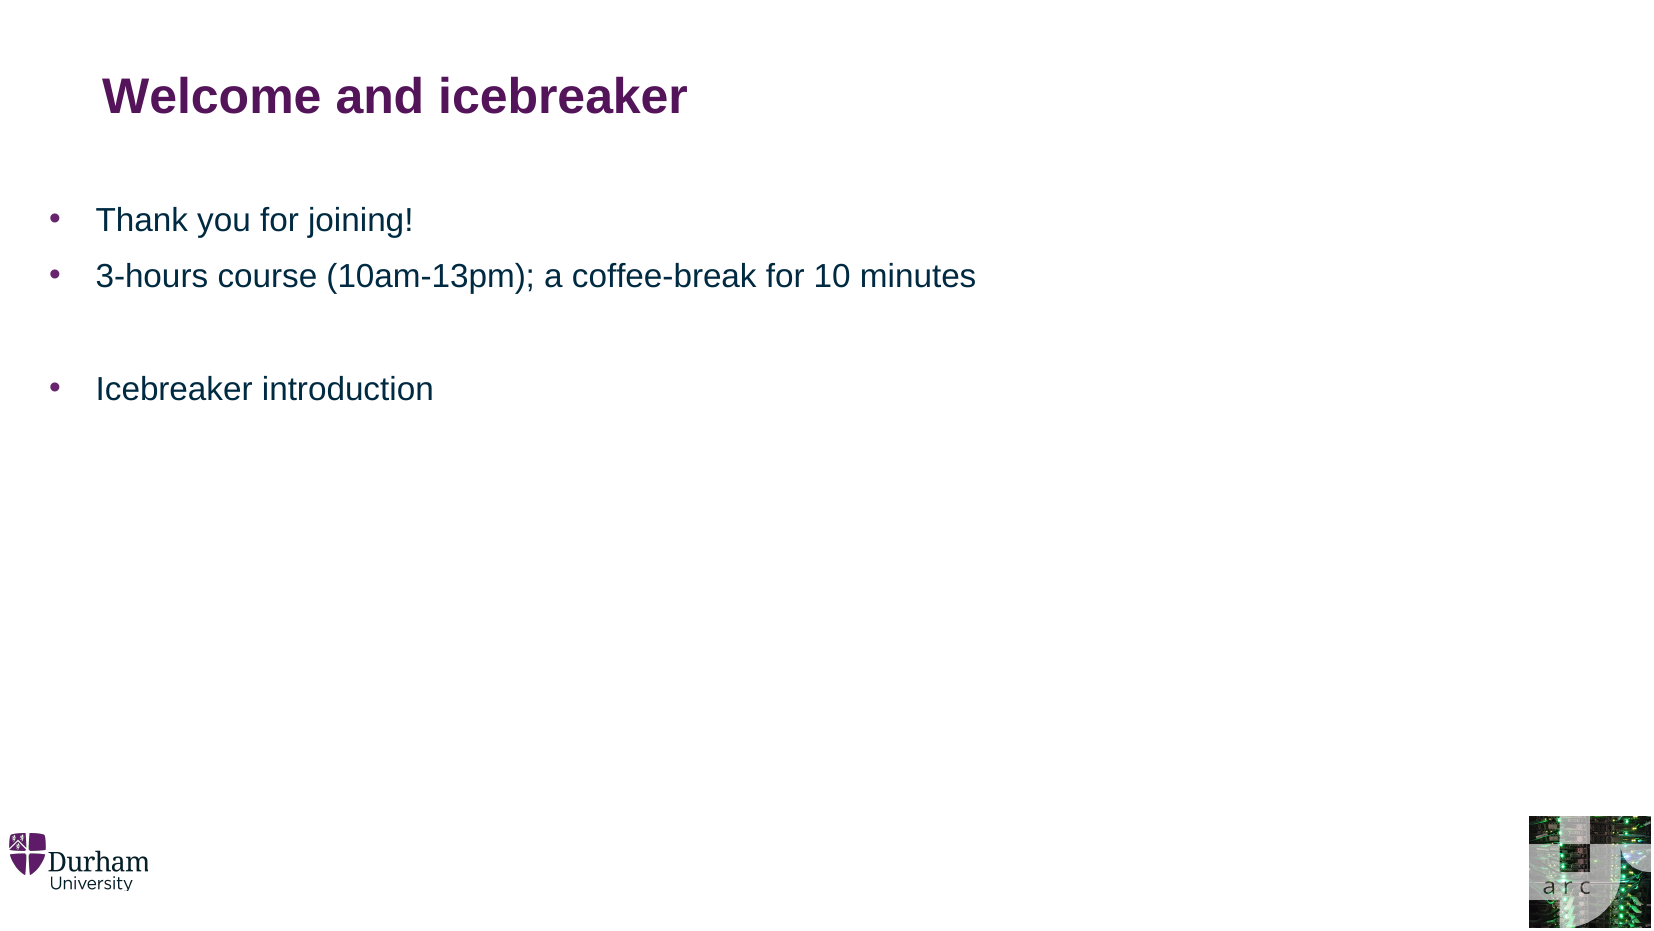

Welcome and icebreaker
Thank you for joining!
3-hours course (10am-13pm); a coffee-break for 10 minutes
Icebreaker introduction